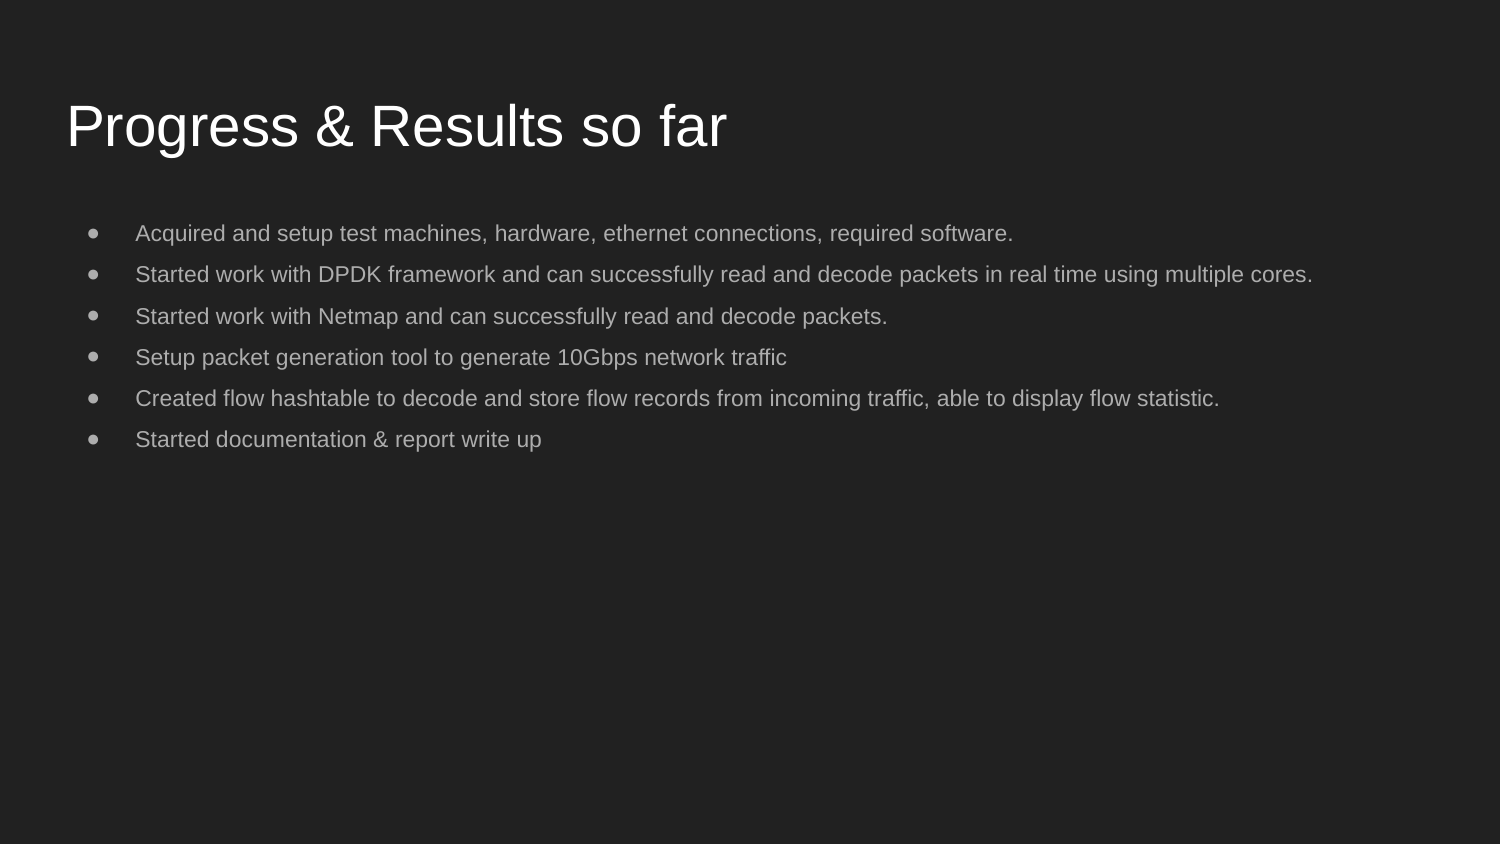

# Progress & Results so far
Acquired and setup test machines, hardware, ethernet connections, required software.
Started work with DPDK framework and can successfully read and decode packets in real time using multiple cores.
Started work with Netmap and can successfully read and decode packets.
Setup packet generation tool to generate 10Gbps network traffic
Created flow hashtable to decode and store flow records from incoming traffic, able to display flow statistic.
Started documentation & report write up